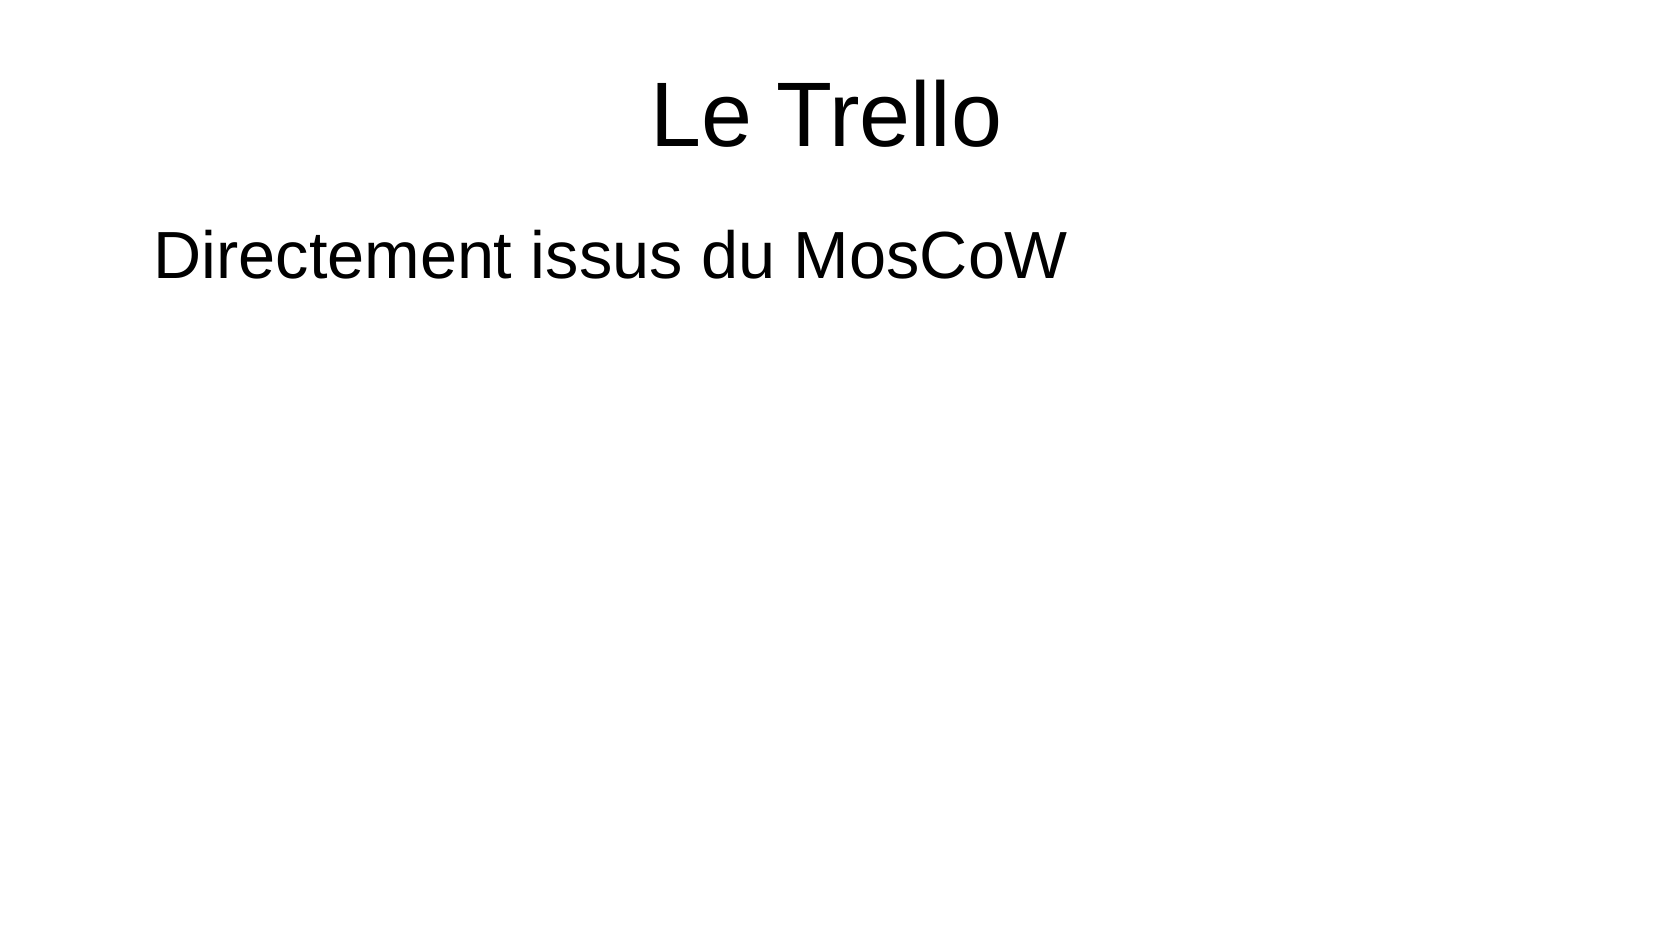

# Le Trello
Directement issus du MosCoW